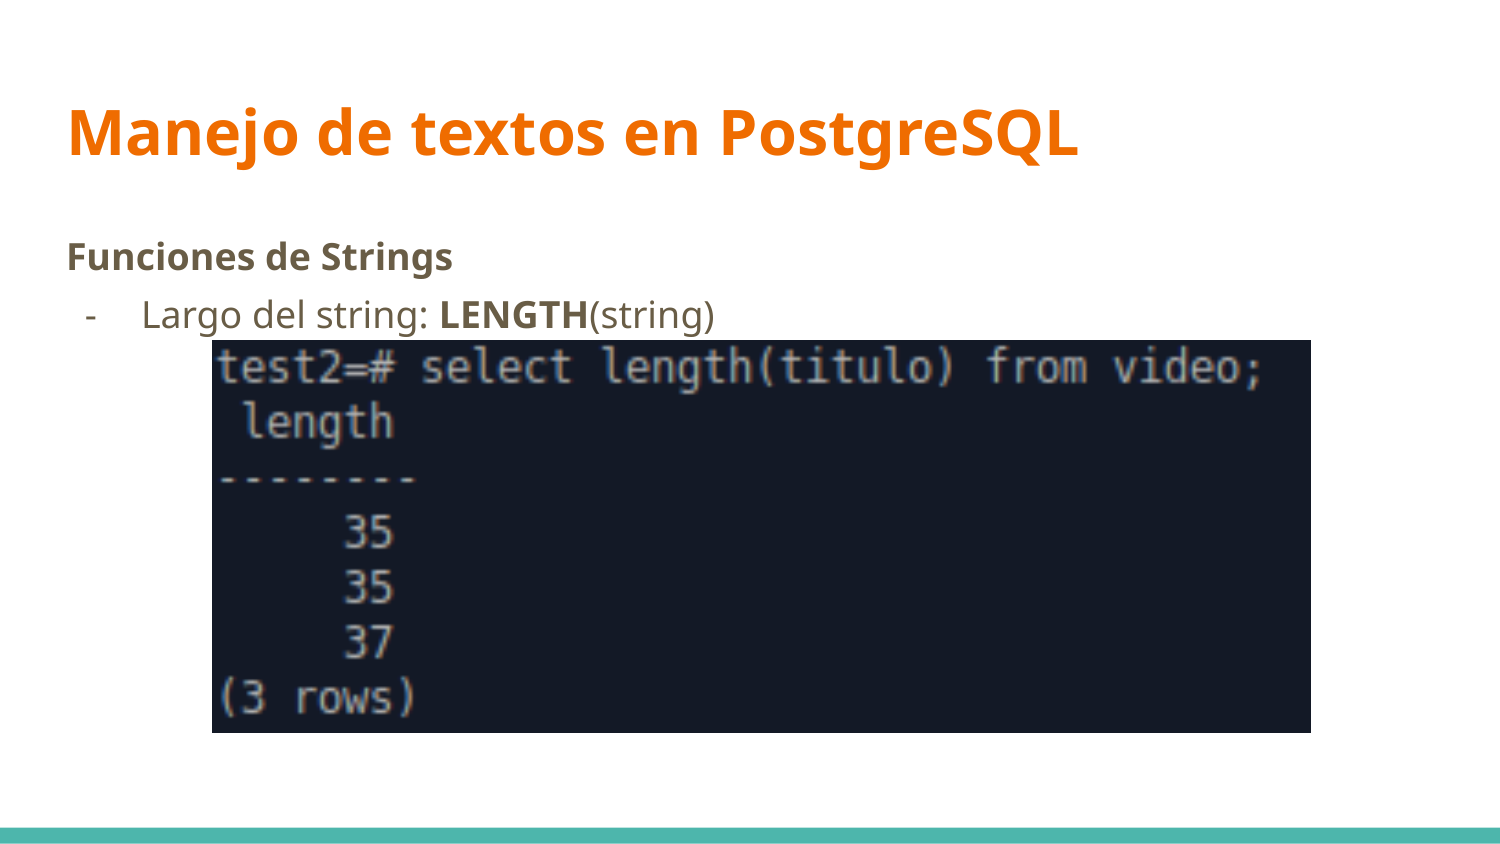

# Manejo de textos en PostgreSQL
Funciones de Strings
Largo del string: LENGTH(string)